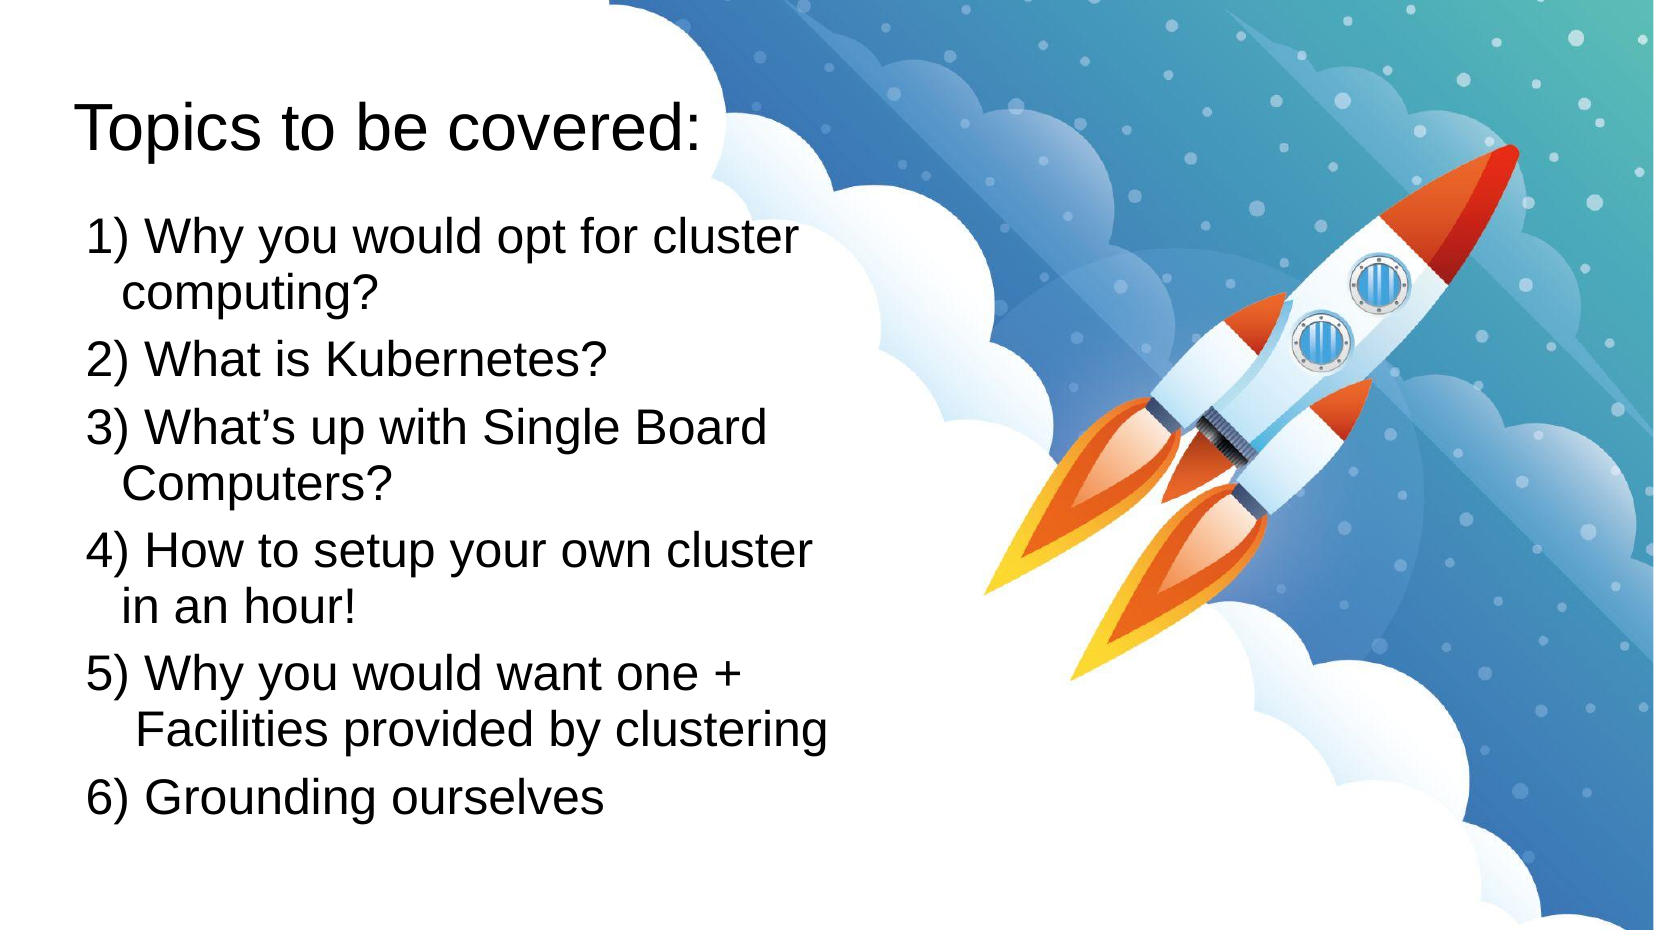

Topics to be covered:
 Why you would opt for cluster computing?
 What is Kubernetes?
 What’s up with Single Board Computers?
 How to setup your own cluster in an hour!
 Why you would want one +
 Facilities provided by clustering
 Grounding ourselves